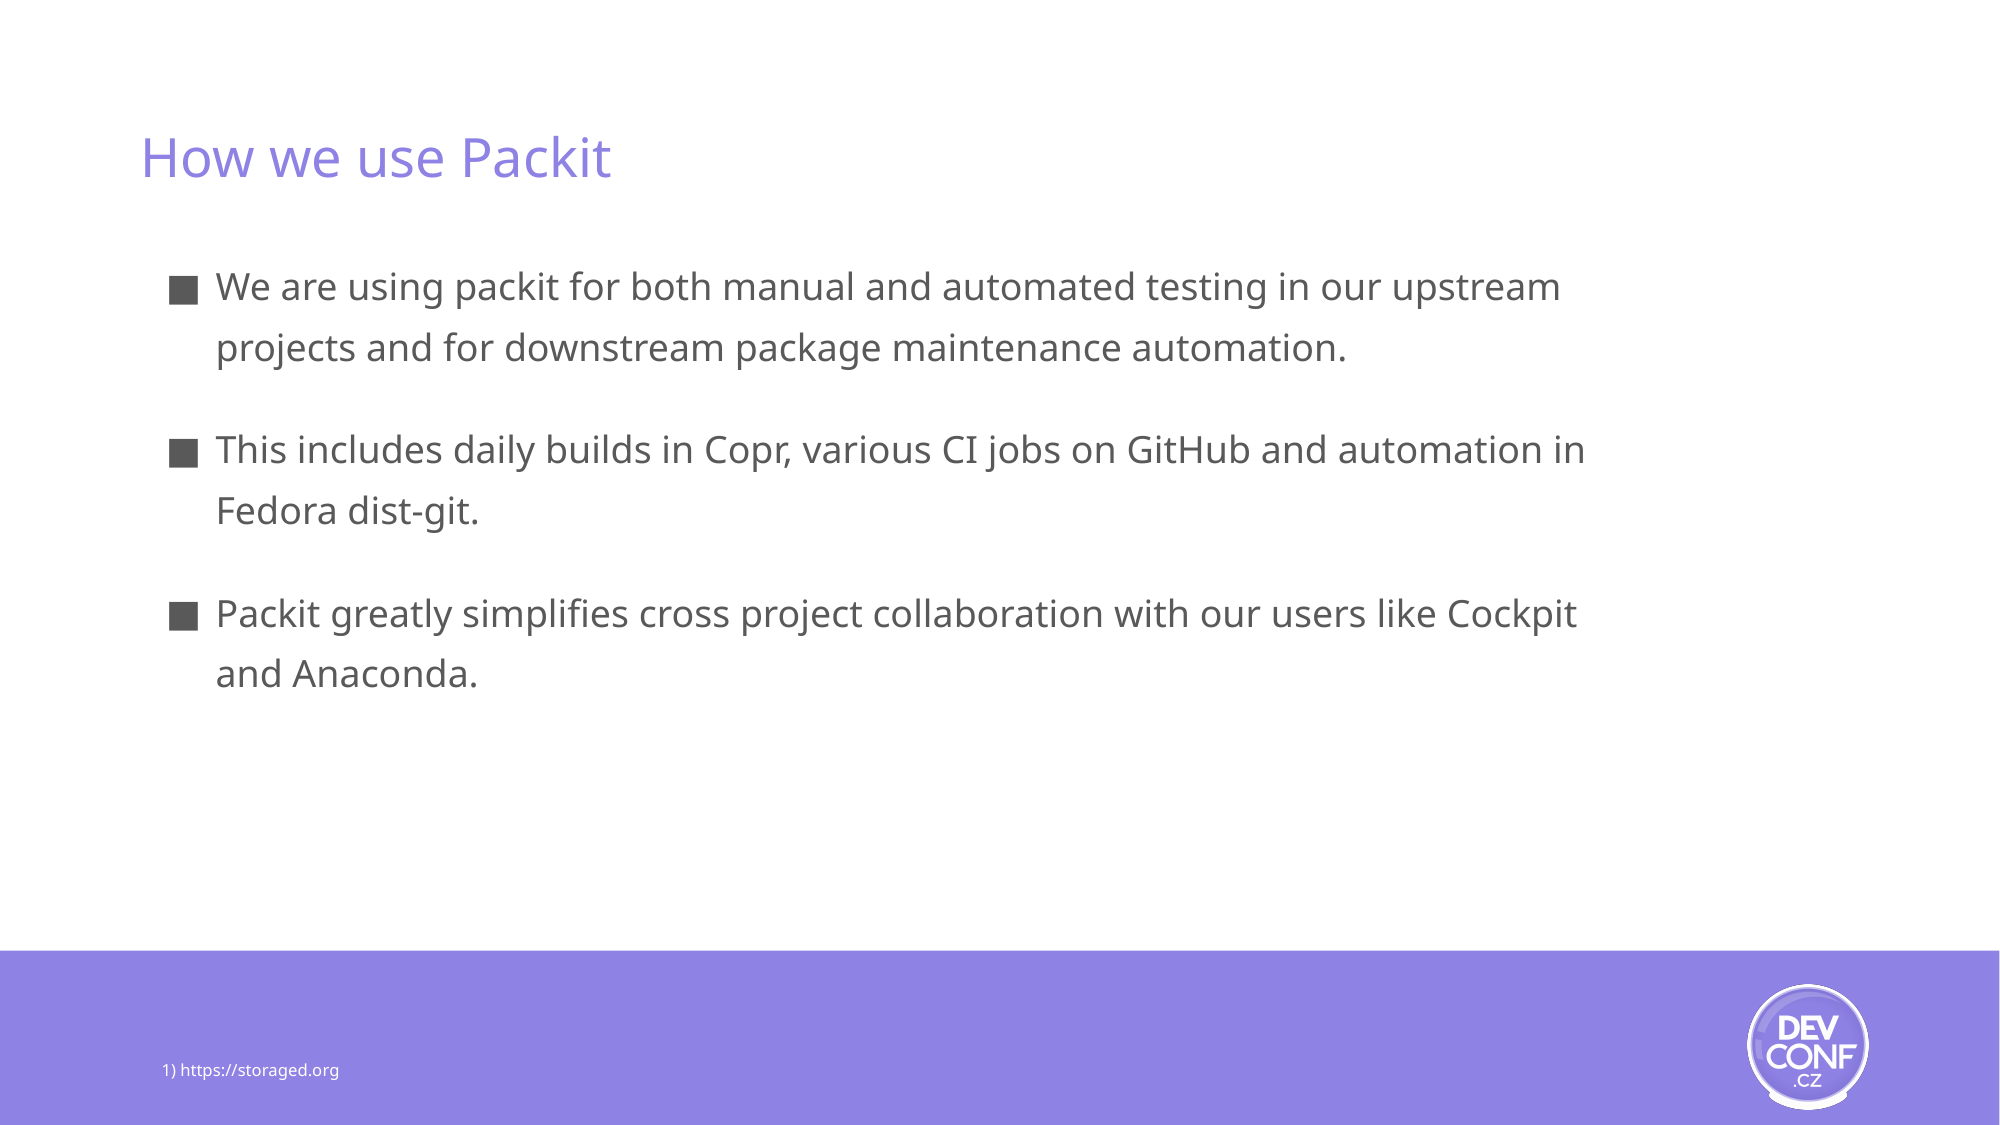

# How we use Packit
We are using packit for both manual and automated testing in our upstream projects and for downstream package maintenance automation.
This includes daily builds in Copr, various CI jobs on GitHub and automation in Fedora dist-git.
Packit greatly simplifies cross project collaboration with our users like Cockpit and Anaconda.
1) https://storaged.org